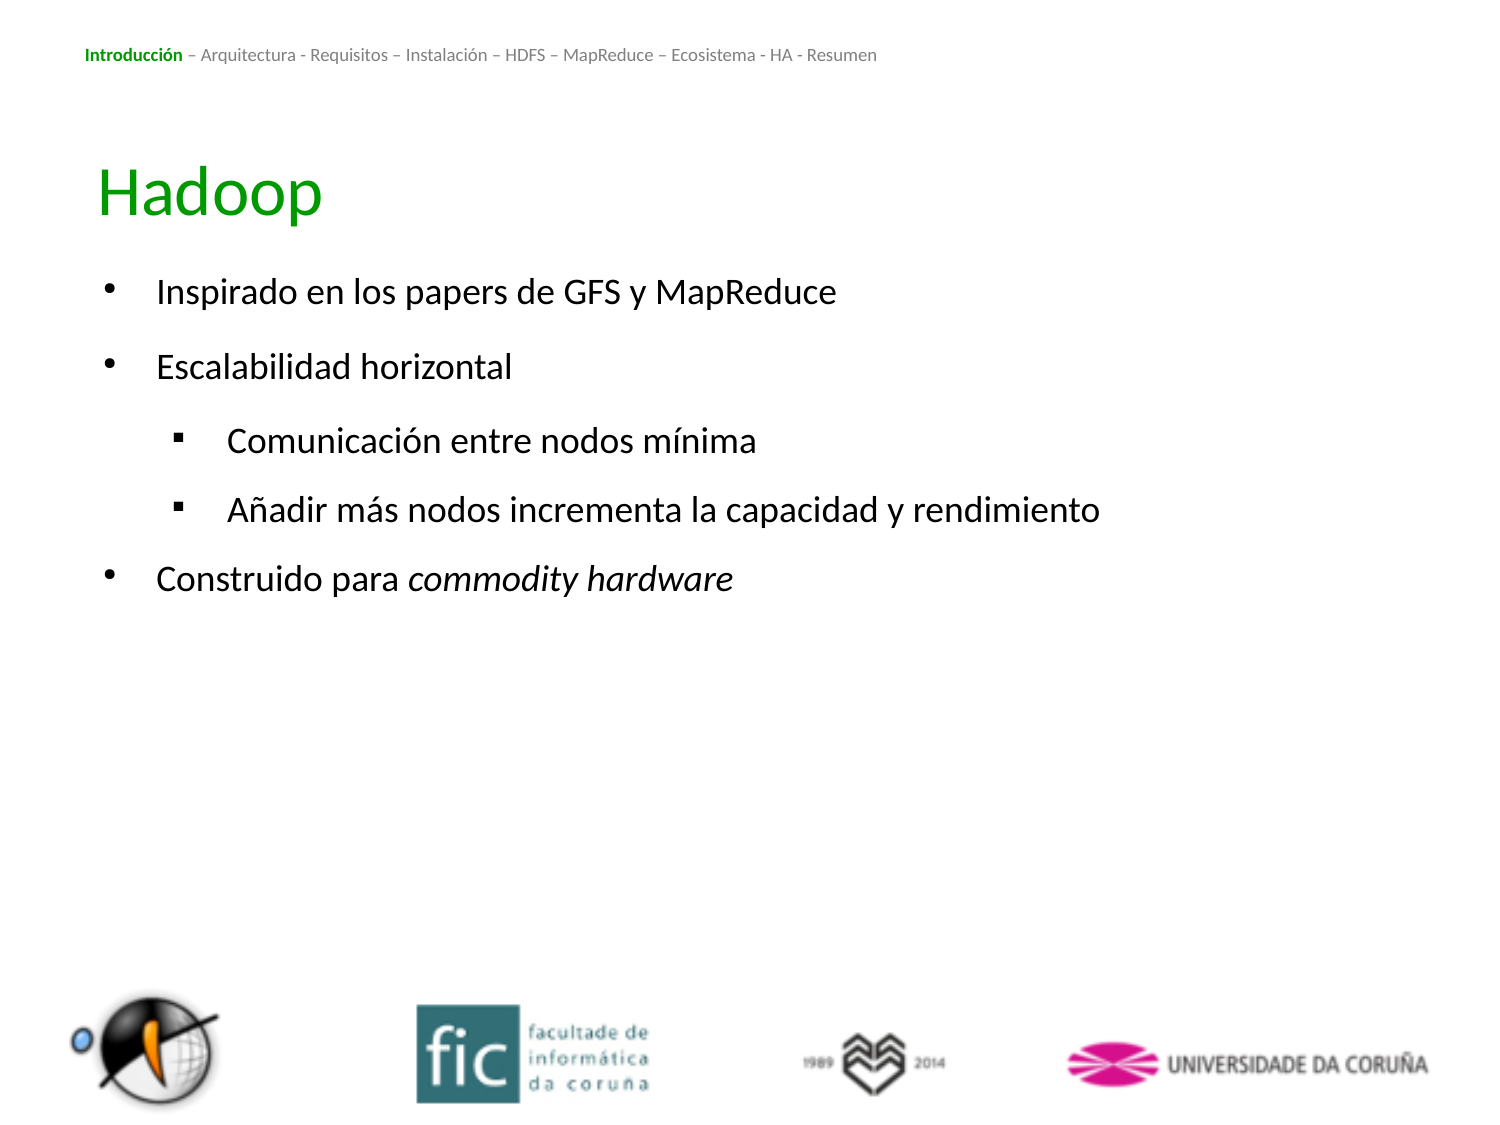

Introducción – Arquitectura - Requisitos – Instalación – HDFS – MapReduce – Ecosistema - HA - Resumen
# Hadoop
Inspirado en los papers de GFS y MapReduce
Escalabilidad horizontal
Comunicación entre nodos mínima
Añadir más nodos incrementa la capacidad y rendimiento
Construido para commodity hardware